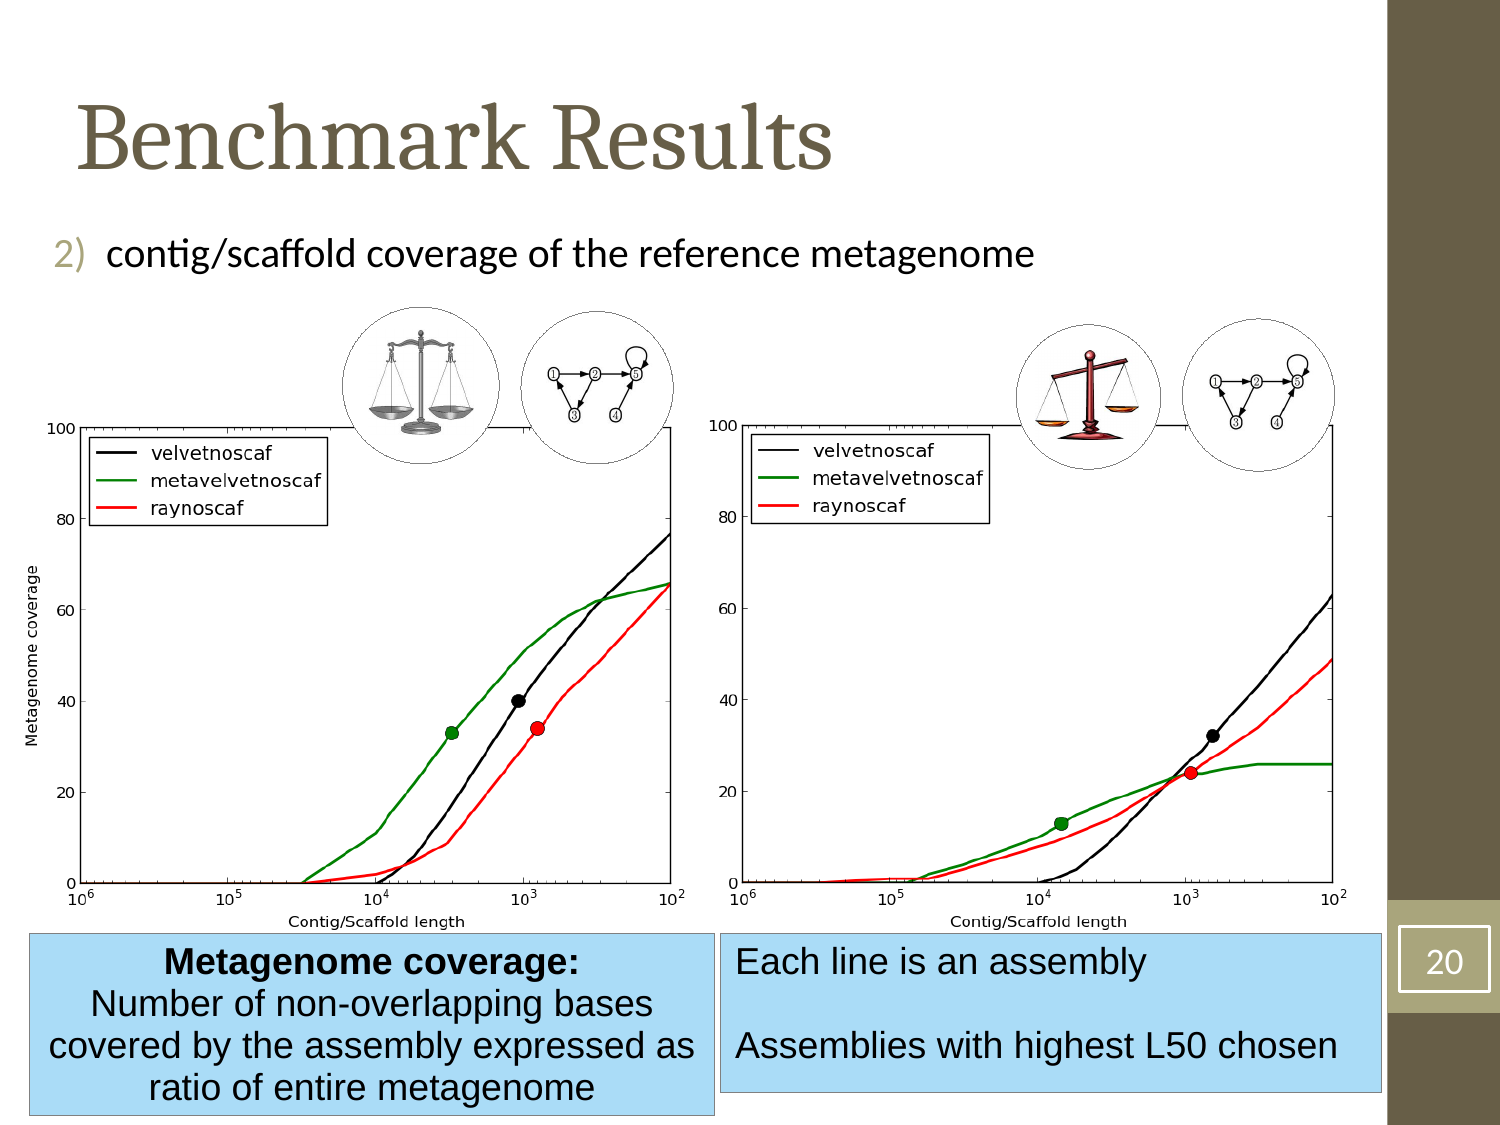

# Benchmark Results
contig/scaﬀold coverage of the reference metagenome
20
Metagenome coverage:
Number of non-overlapping bases covered by the assembly expressed as ratio of entire metagenome
Each line is an assembly
Assemblies with highest L50 chosen